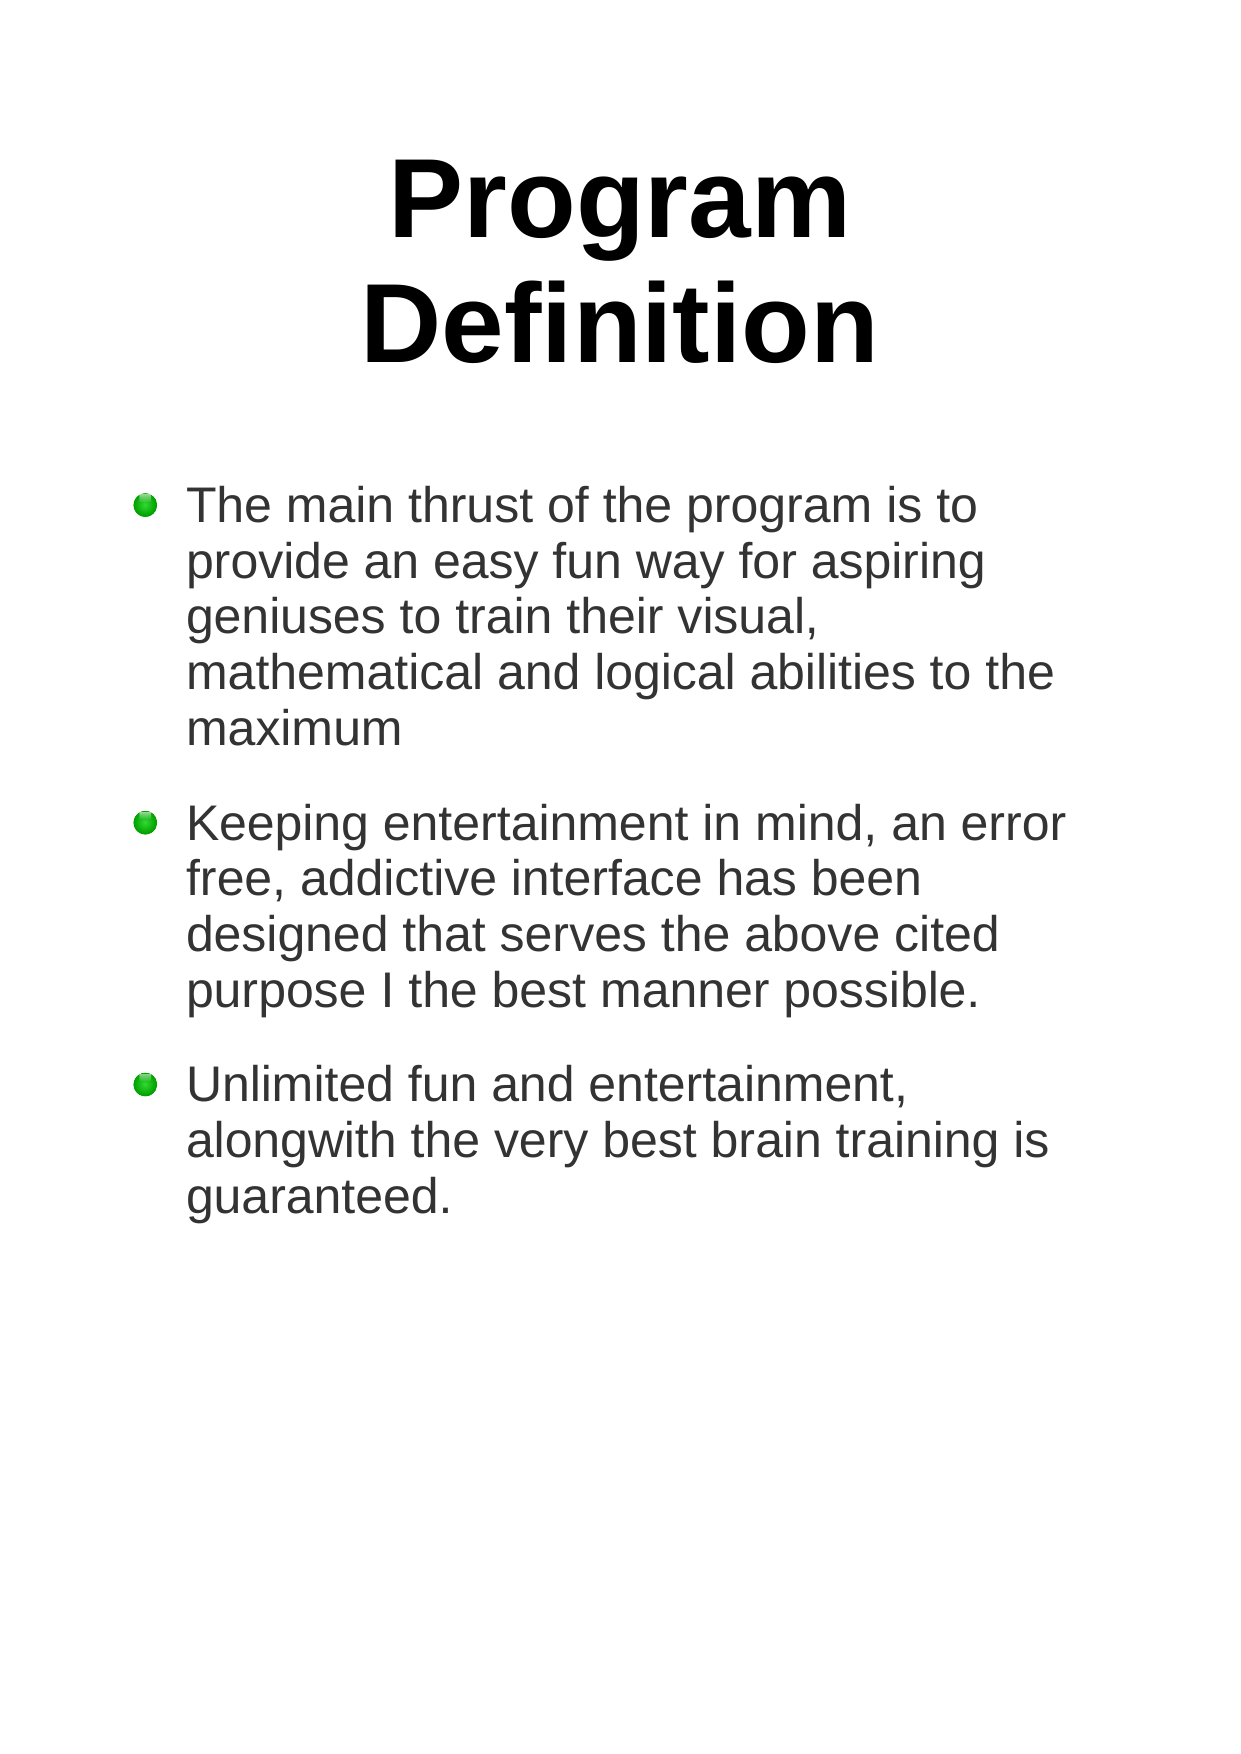

# Program Definition
The main thrust of the program is to provide an easy fun way for aspiring geniuses to train their visual, mathematical and logical abilities to the maximum
Keeping entertainment in mind, an error free, addictive interface has been designed that serves the above cited purpose I the best manner possible.
Unlimited fun and entertainment, alongwith the very best brain training is guaranteed.